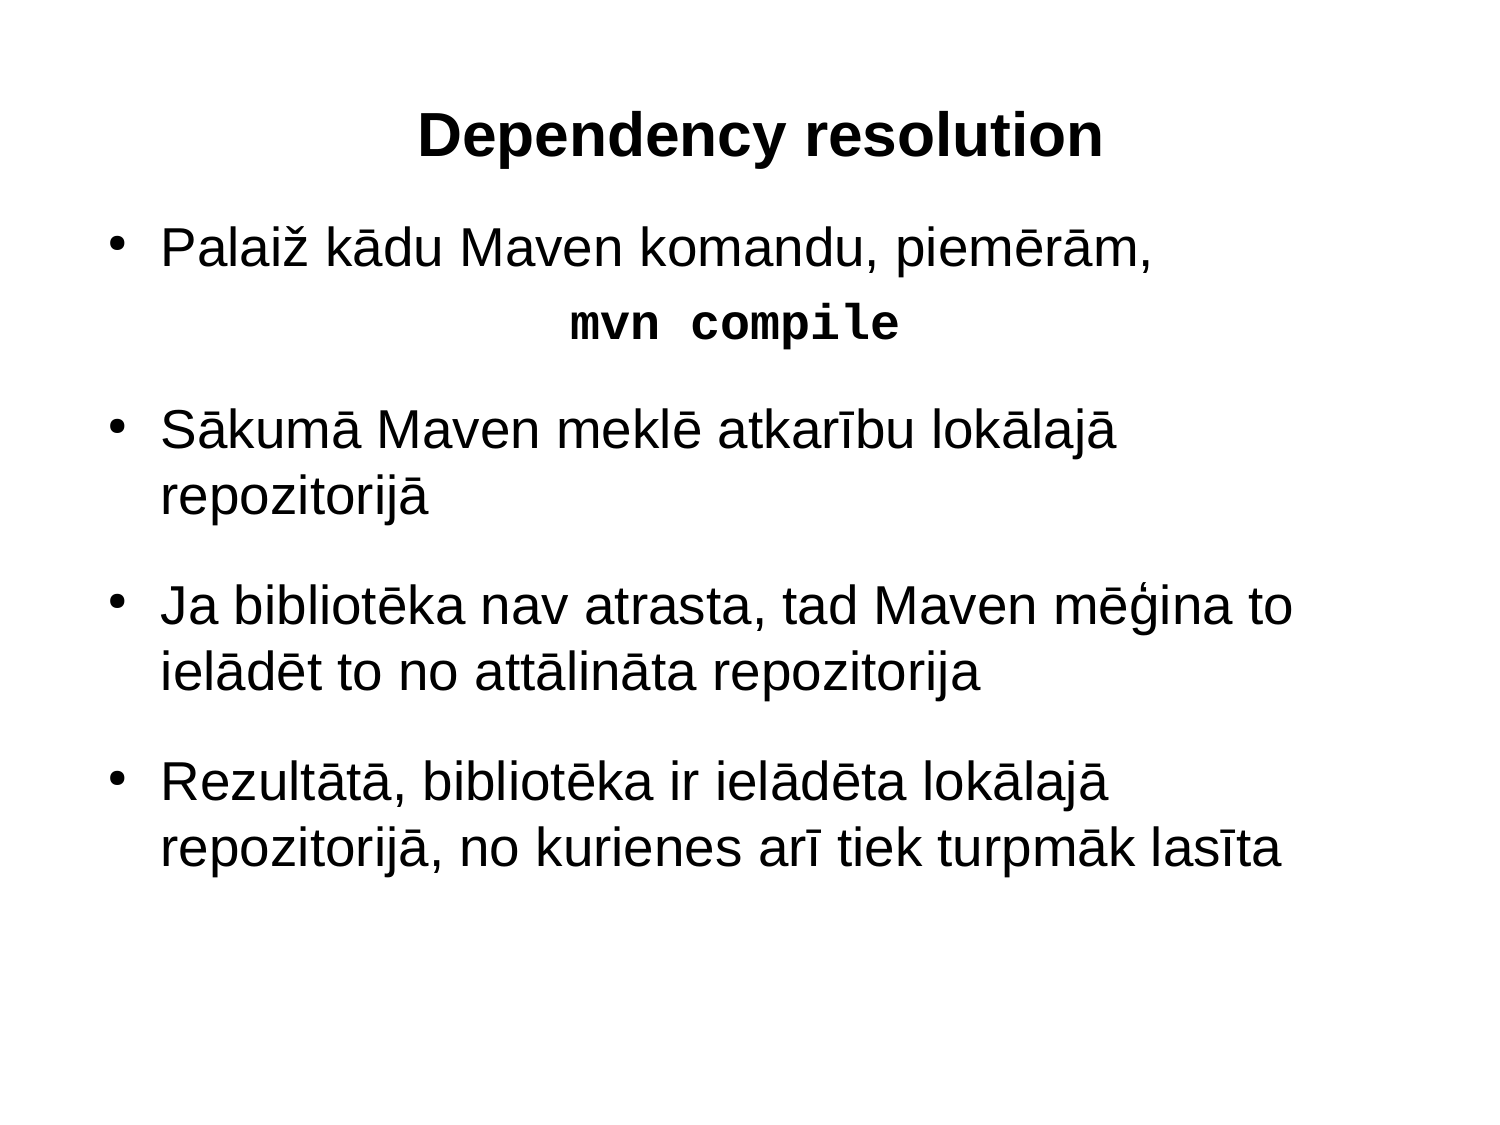

# Dependency resolution
Palaiž kādu Maven komandu, piemērām,
mvn compile
Sākumā Maven meklē atkarību lokālajā repozitorijā
Ja bibliotēka nav atrasta, tad Maven mēģina to ielādēt to no attālināta repozitorija
Rezultātā, bibliotēka ir ielādēta lokālajā repozitorijā, no kurienes arī tiek turpmāk lasīta